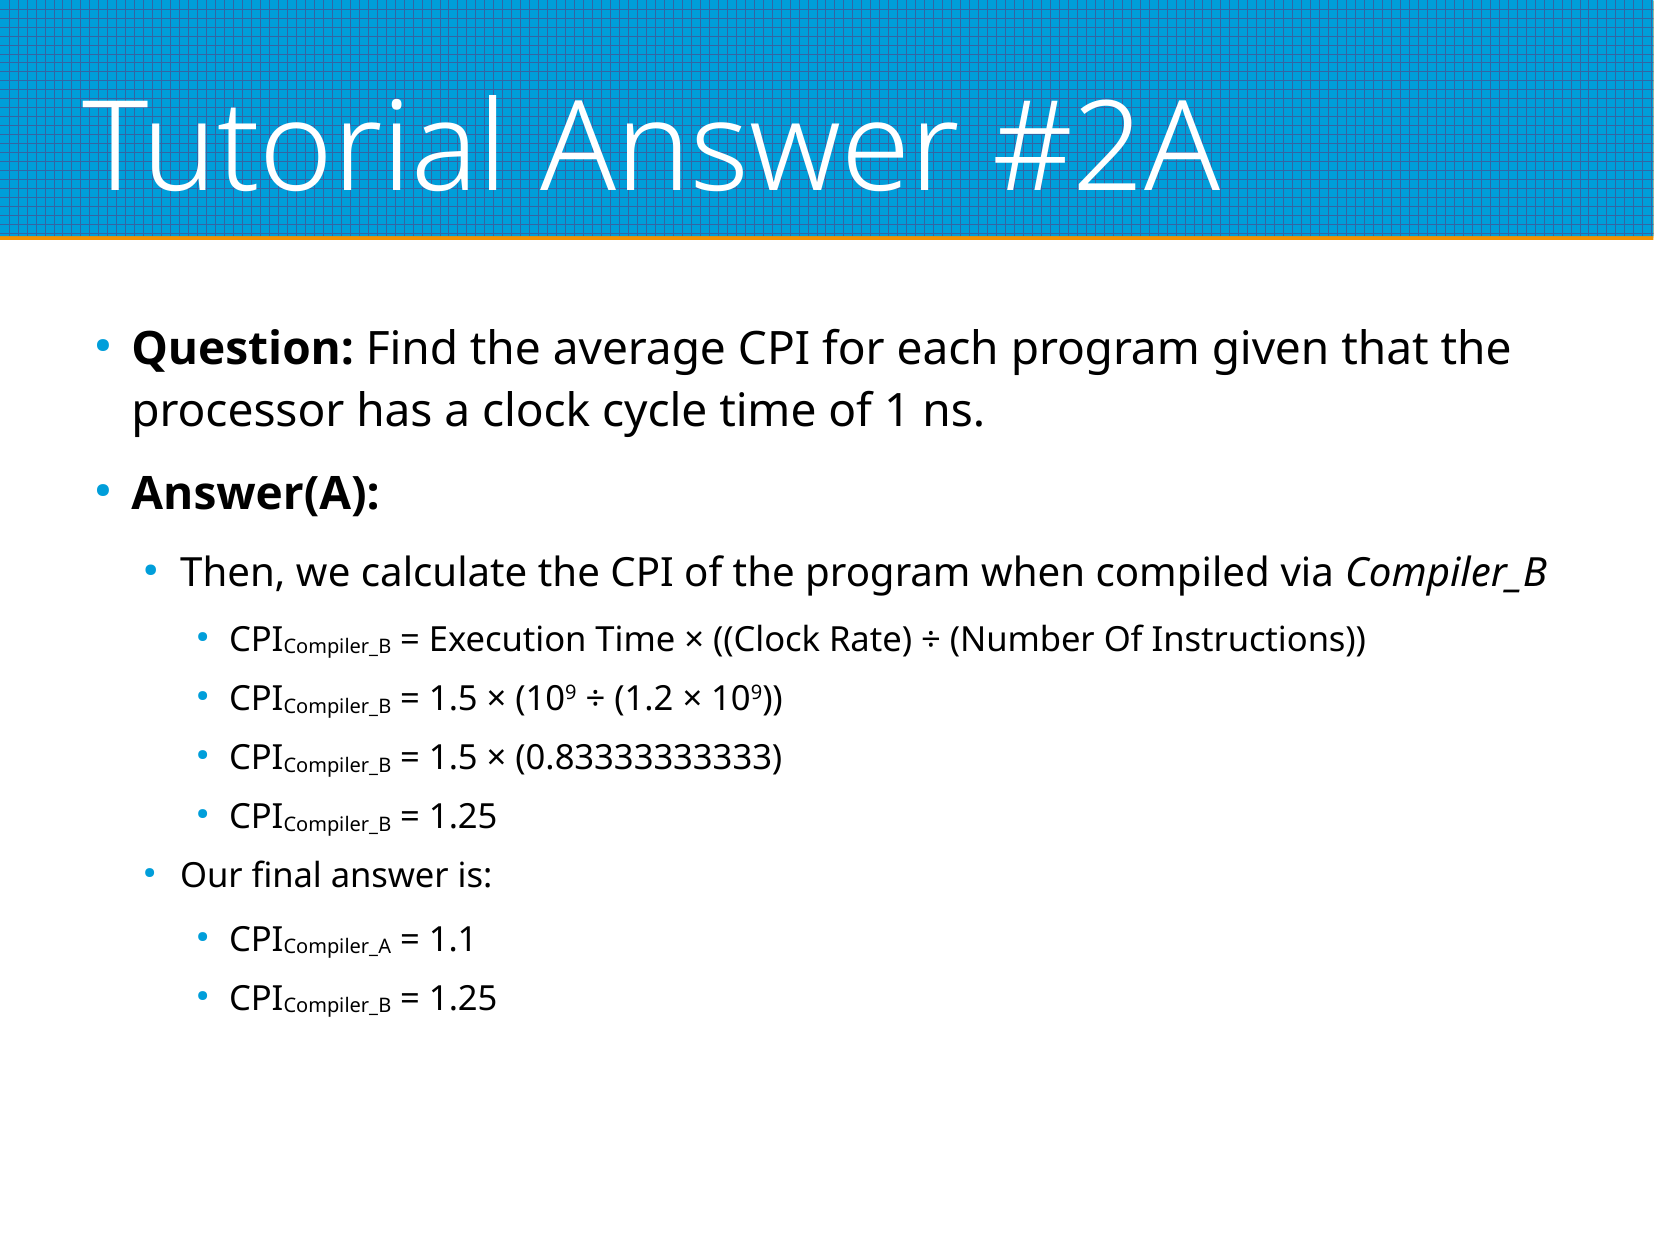

# Tutorial Answer #2A
Question: Find the average CPI for each program given that the processor has a clock cycle time of 1 ns.
Answer(A):
Then, we calculate the CPI of the program when compiled via Compiler_B
CPICompiler_B = Execution Time × ((Clock Rate) ÷ (Number Of Instructions))
CPICompiler_B = 1.5 × (109 ÷ (1.2 × 109))
CPICompiler_B = 1.5 × (0.83333333333)
CPICompiler_B = 1.25
Our final answer is:
CPICompiler_A = 1.1
CPICompiler_B = 1.25